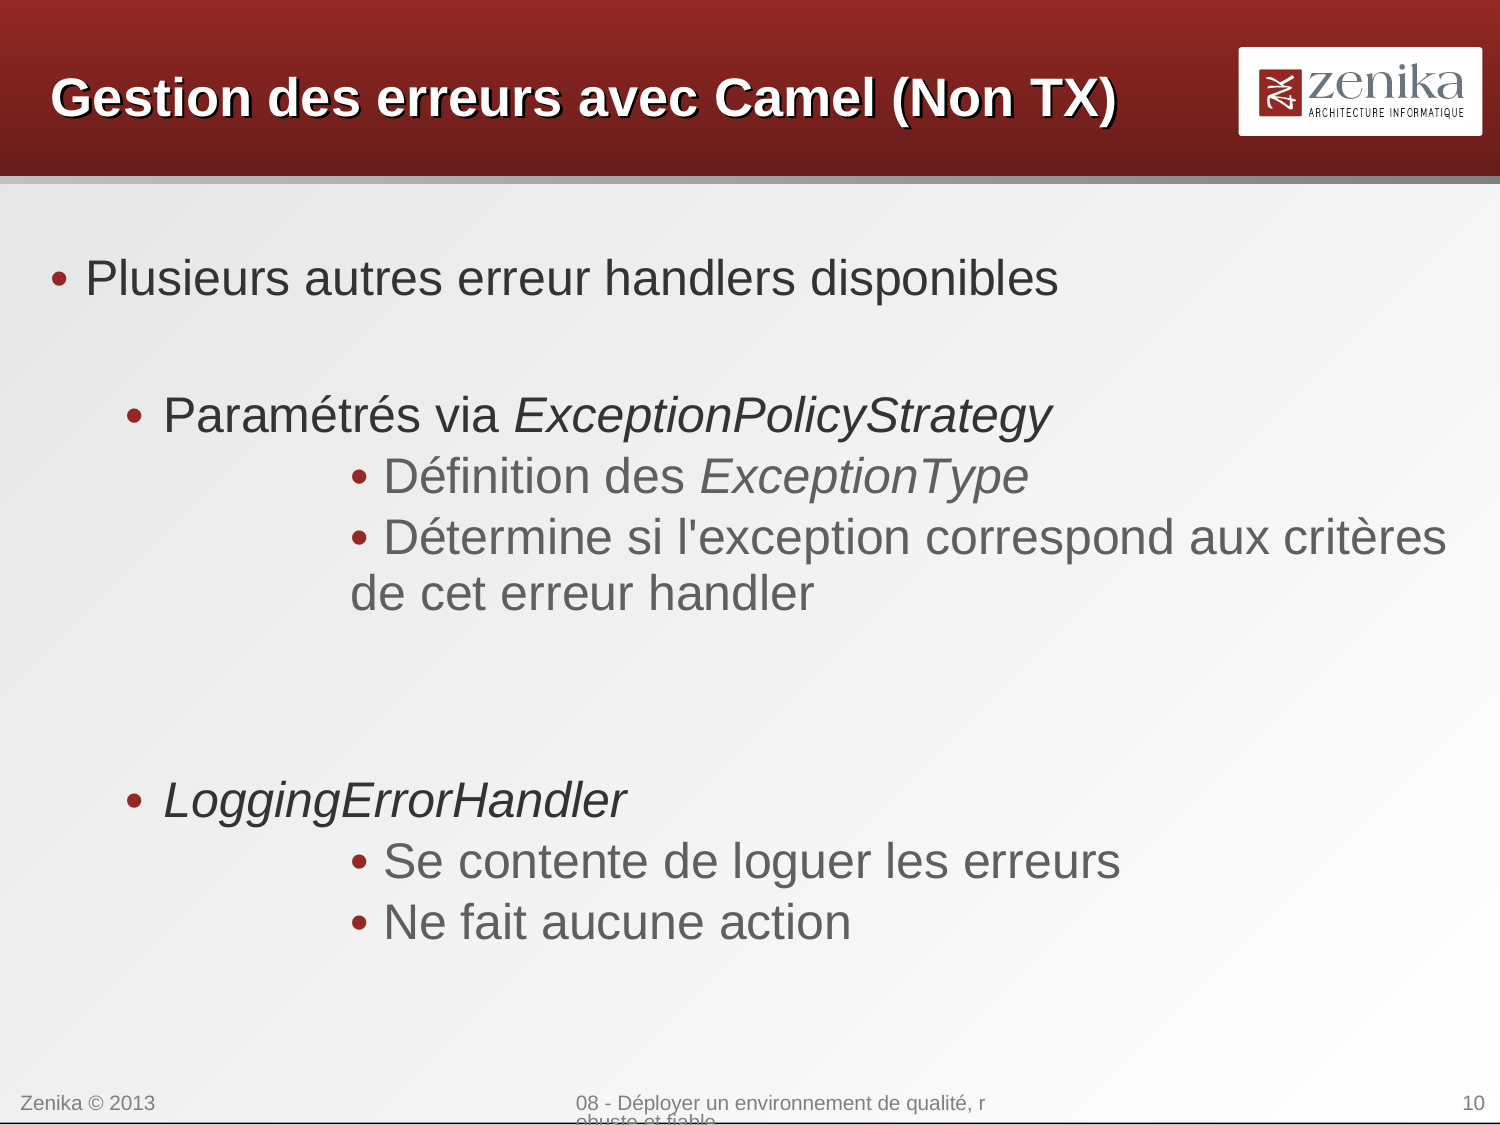

# Gestion des erreurs avec Camel (Non TX)
Plusieurs autres erreur handlers disponibles
Paramétrés via ExceptionPolicyStrategy
 Définition des ExceptionType
 Détermine si l'exception correspond aux critères de cet erreur handler
LoggingErrorHandler
 Se contente de loguer les erreurs
 Ne fait aucune action